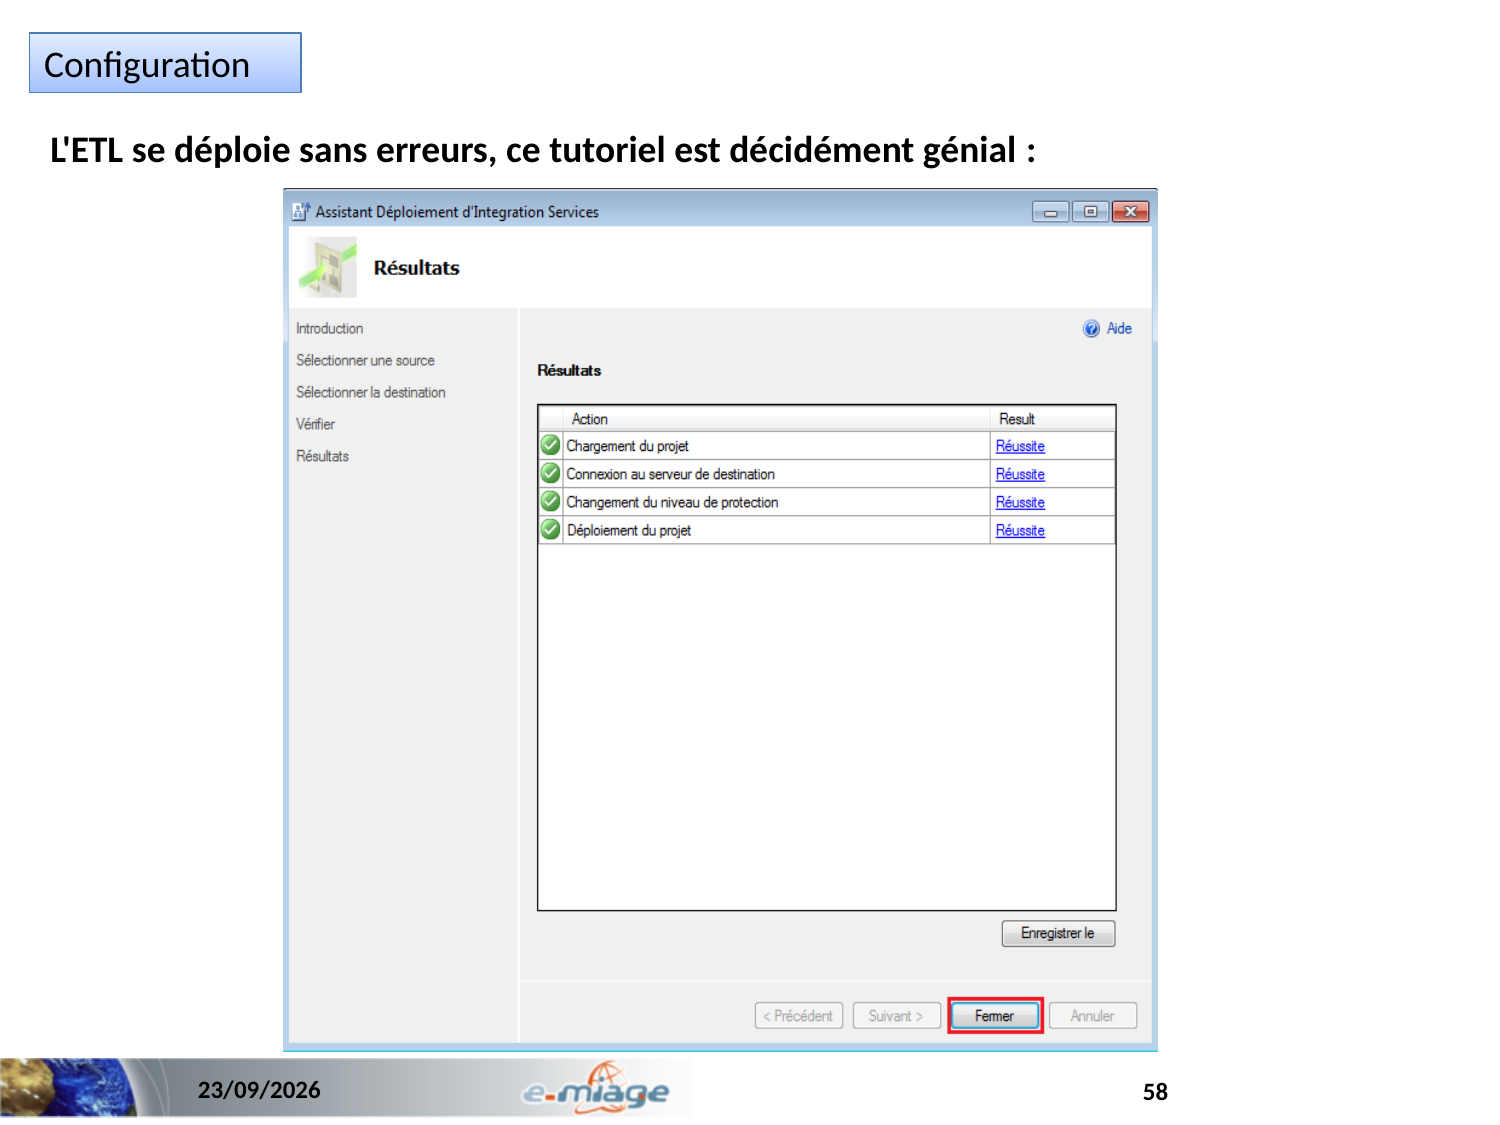

Configuration
L'ETL se déploie sans erreurs, ce tutoriel est décidément génial :